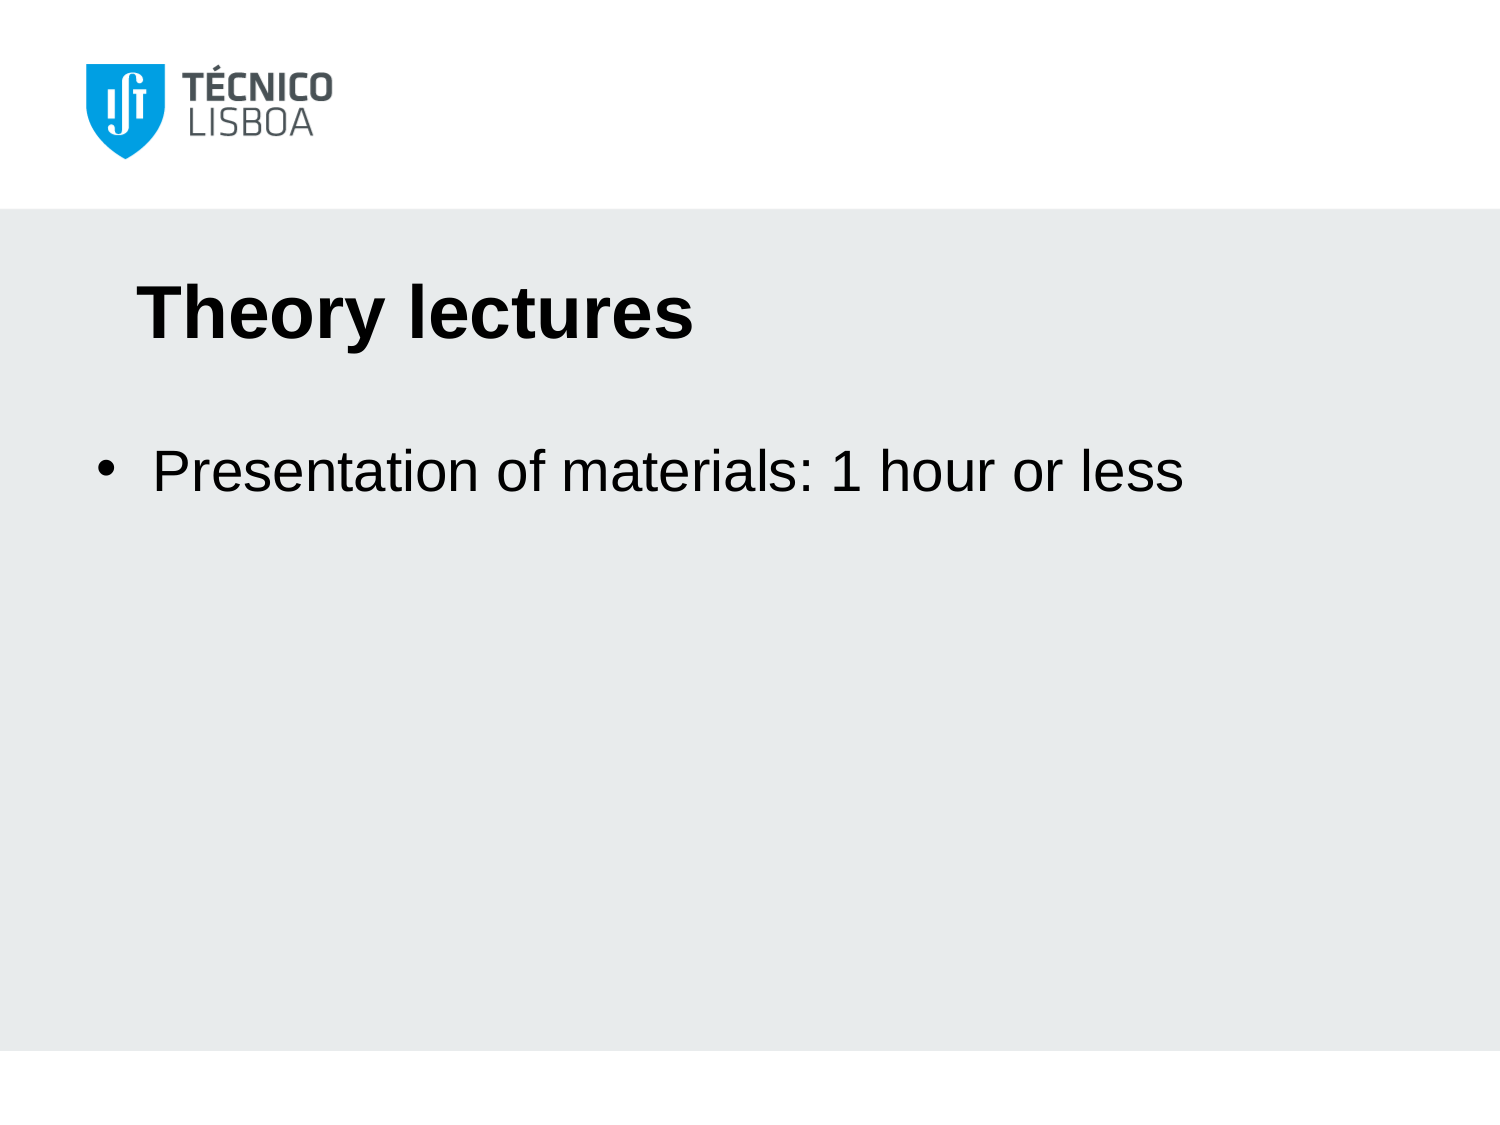

# Theory lectures
Presentation of materials: 1 hour or less